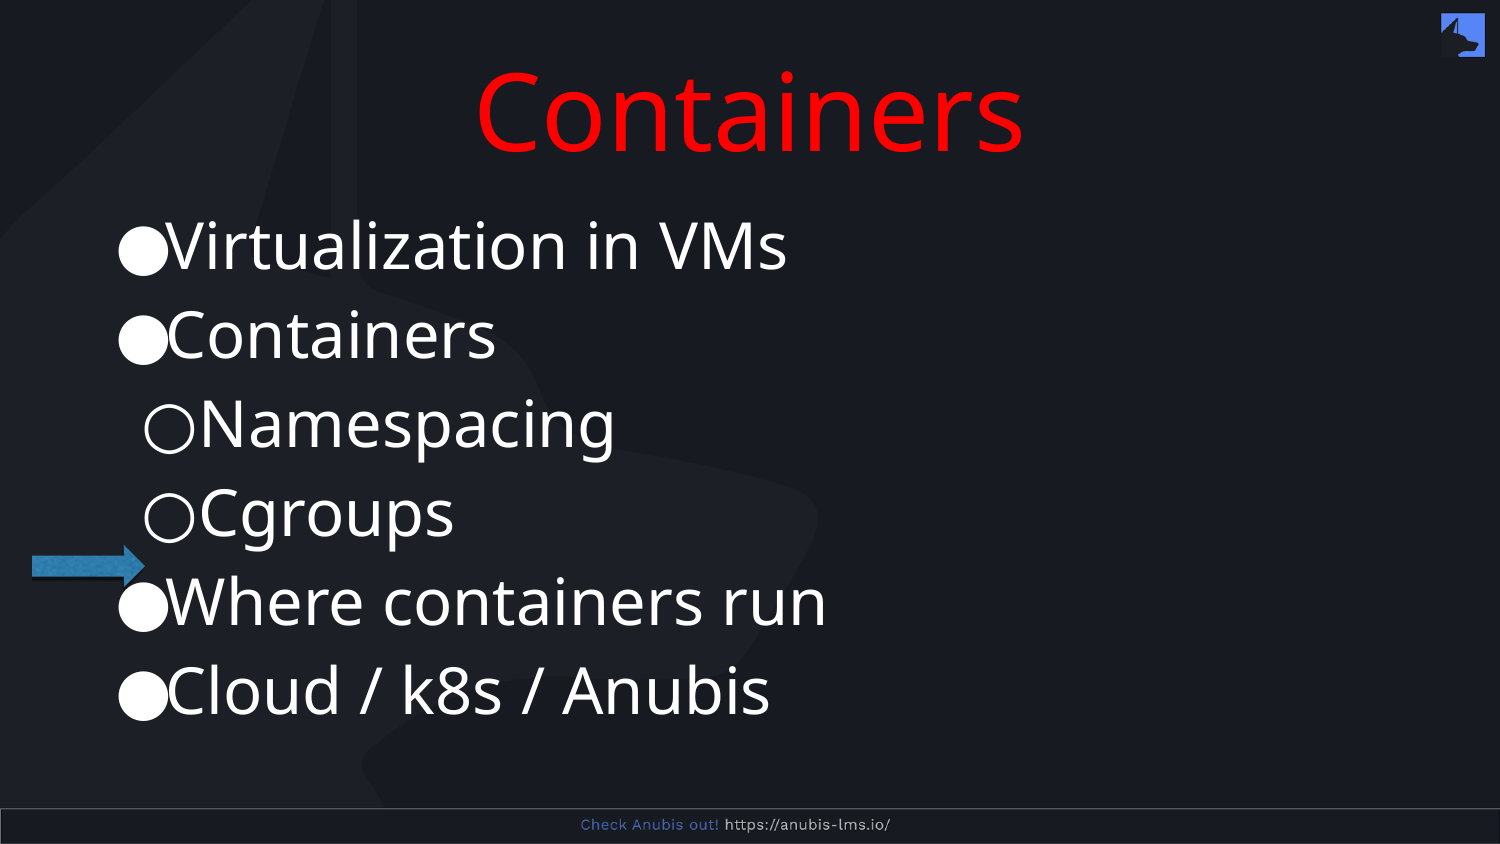

Containers
# Virtualization in VMs
Containers
Namespacing
Cgroups
Where containers run
Cloud / k8s / Anubis